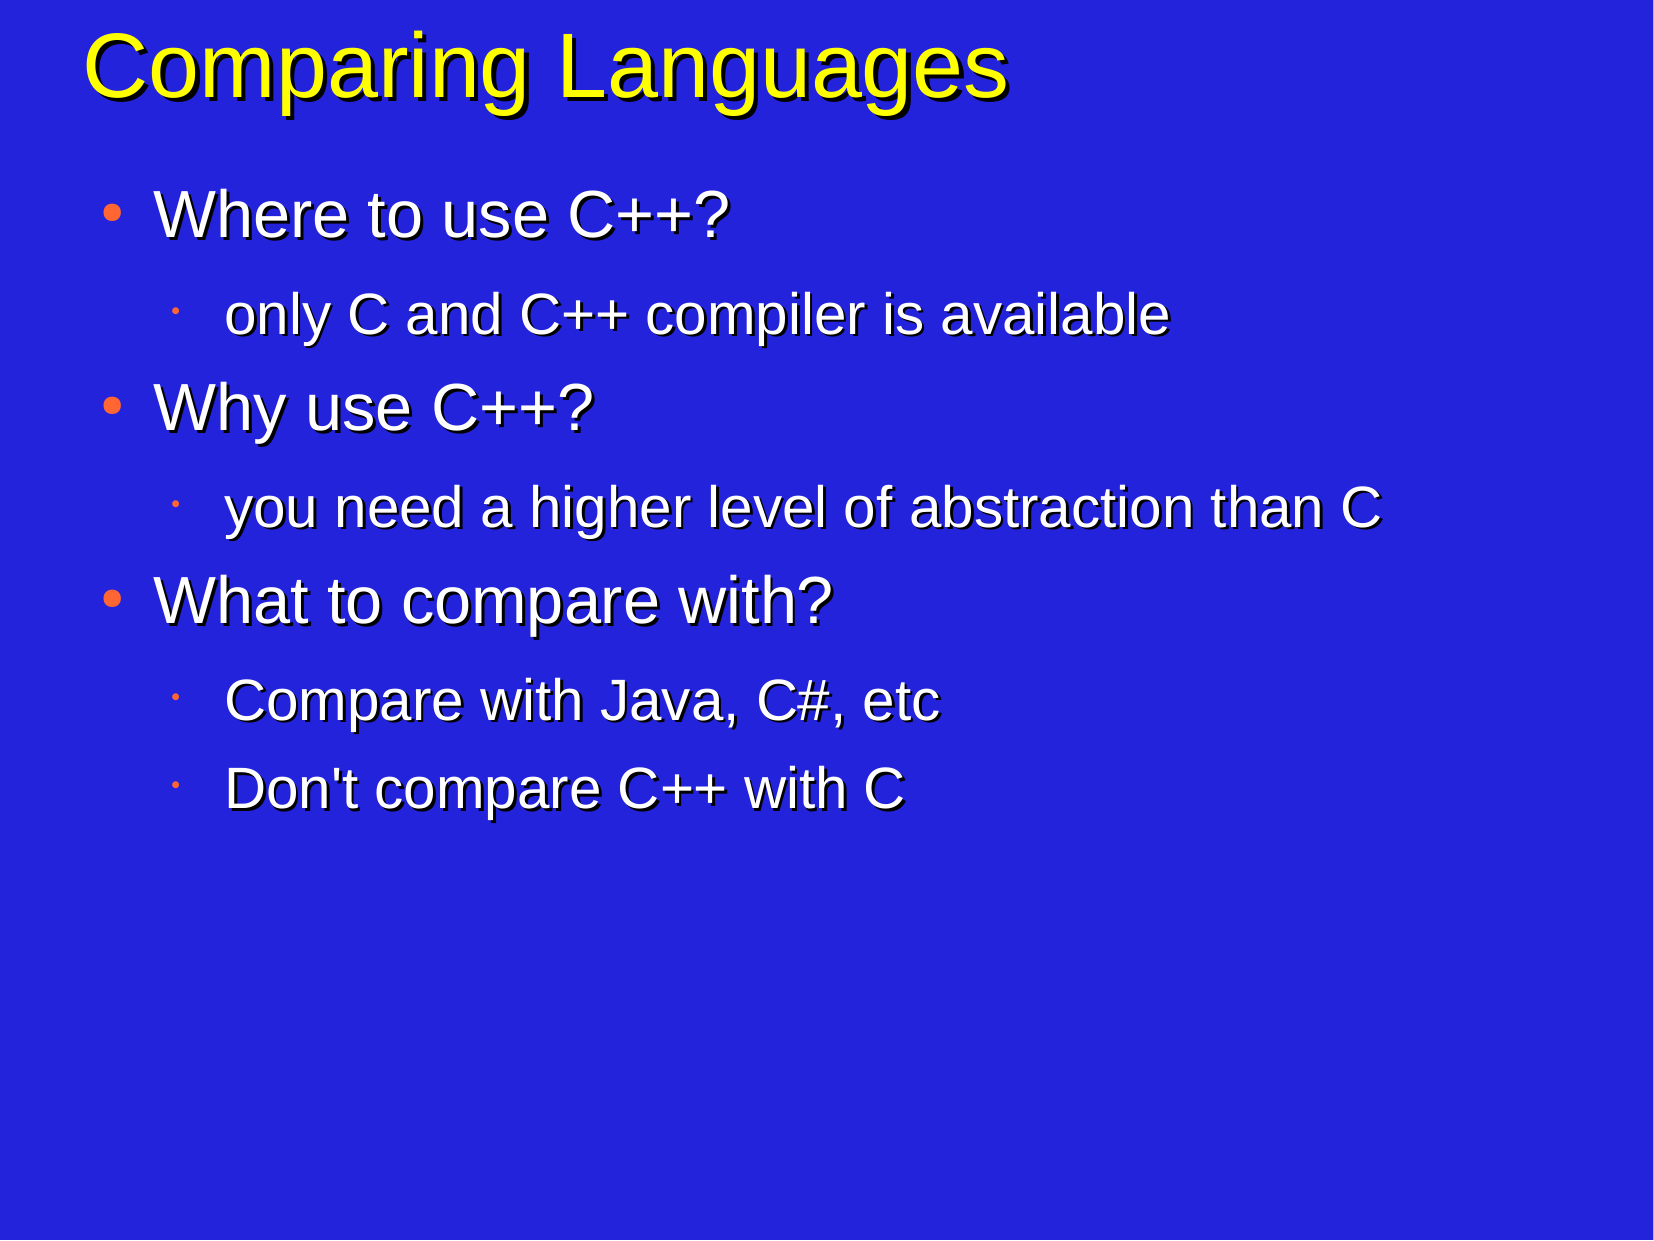

# Comparing Languages
Where to use C++?
only C and C++ compiler is available
Why use C++?
you need a higher level of abstraction than C
What to compare with?
Compare with Java, C#, etc
Don't compare C++ with C